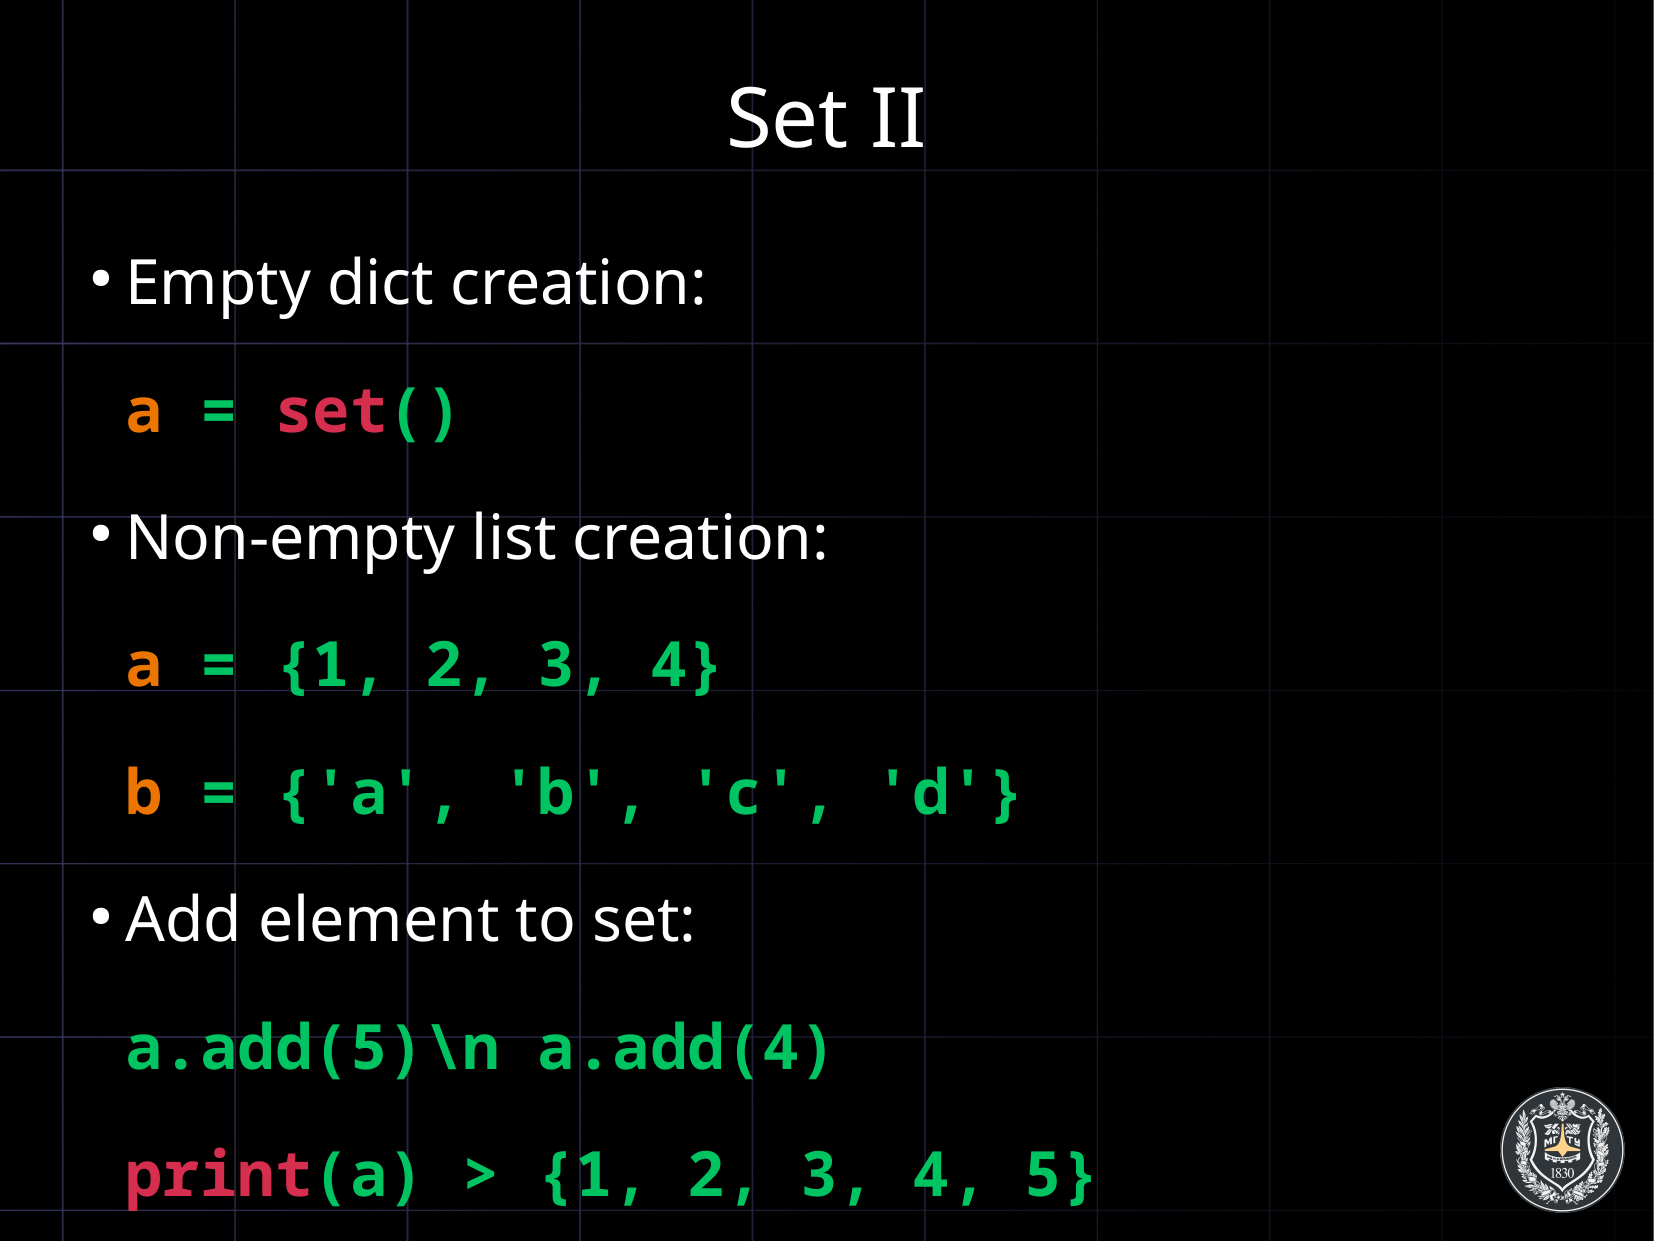

# Set II
Empty dict creation:
a = set()
Non-empty list creation:
a = {1, 2, 3, 4}
b = {'a', 'b', 'c', 'd'}
Add element to set:
a.add(5)\n a.add(4)
print(a) > {1, 2, 3, 4, 5}
Remove element from set:
a.discard(1)\n a.discard(5)
print(a) > 2